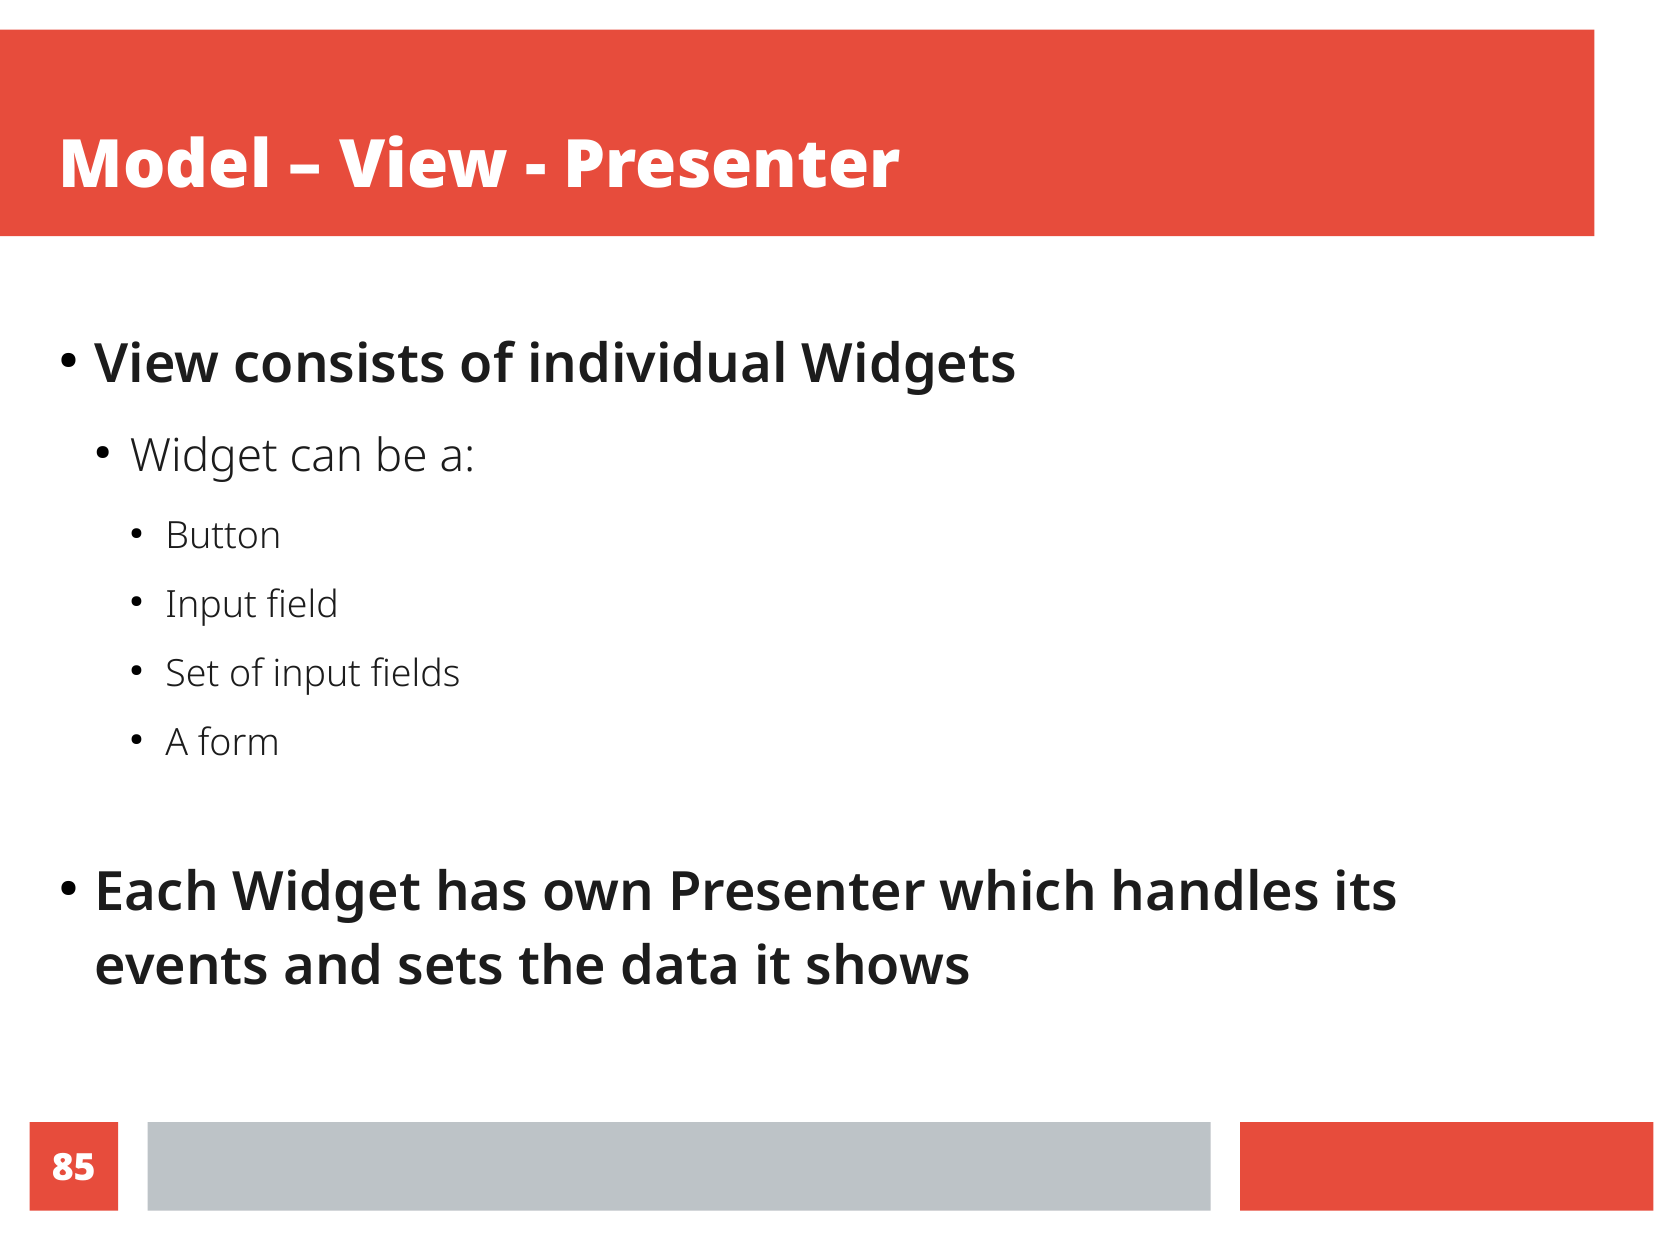

# Model – View - Presenter
View consists of individual Widgets
Widget can be a:
Button
Input field
Set of input fields
A form
Each Widget has own Presenter which handles its events and sets the data it shows
85